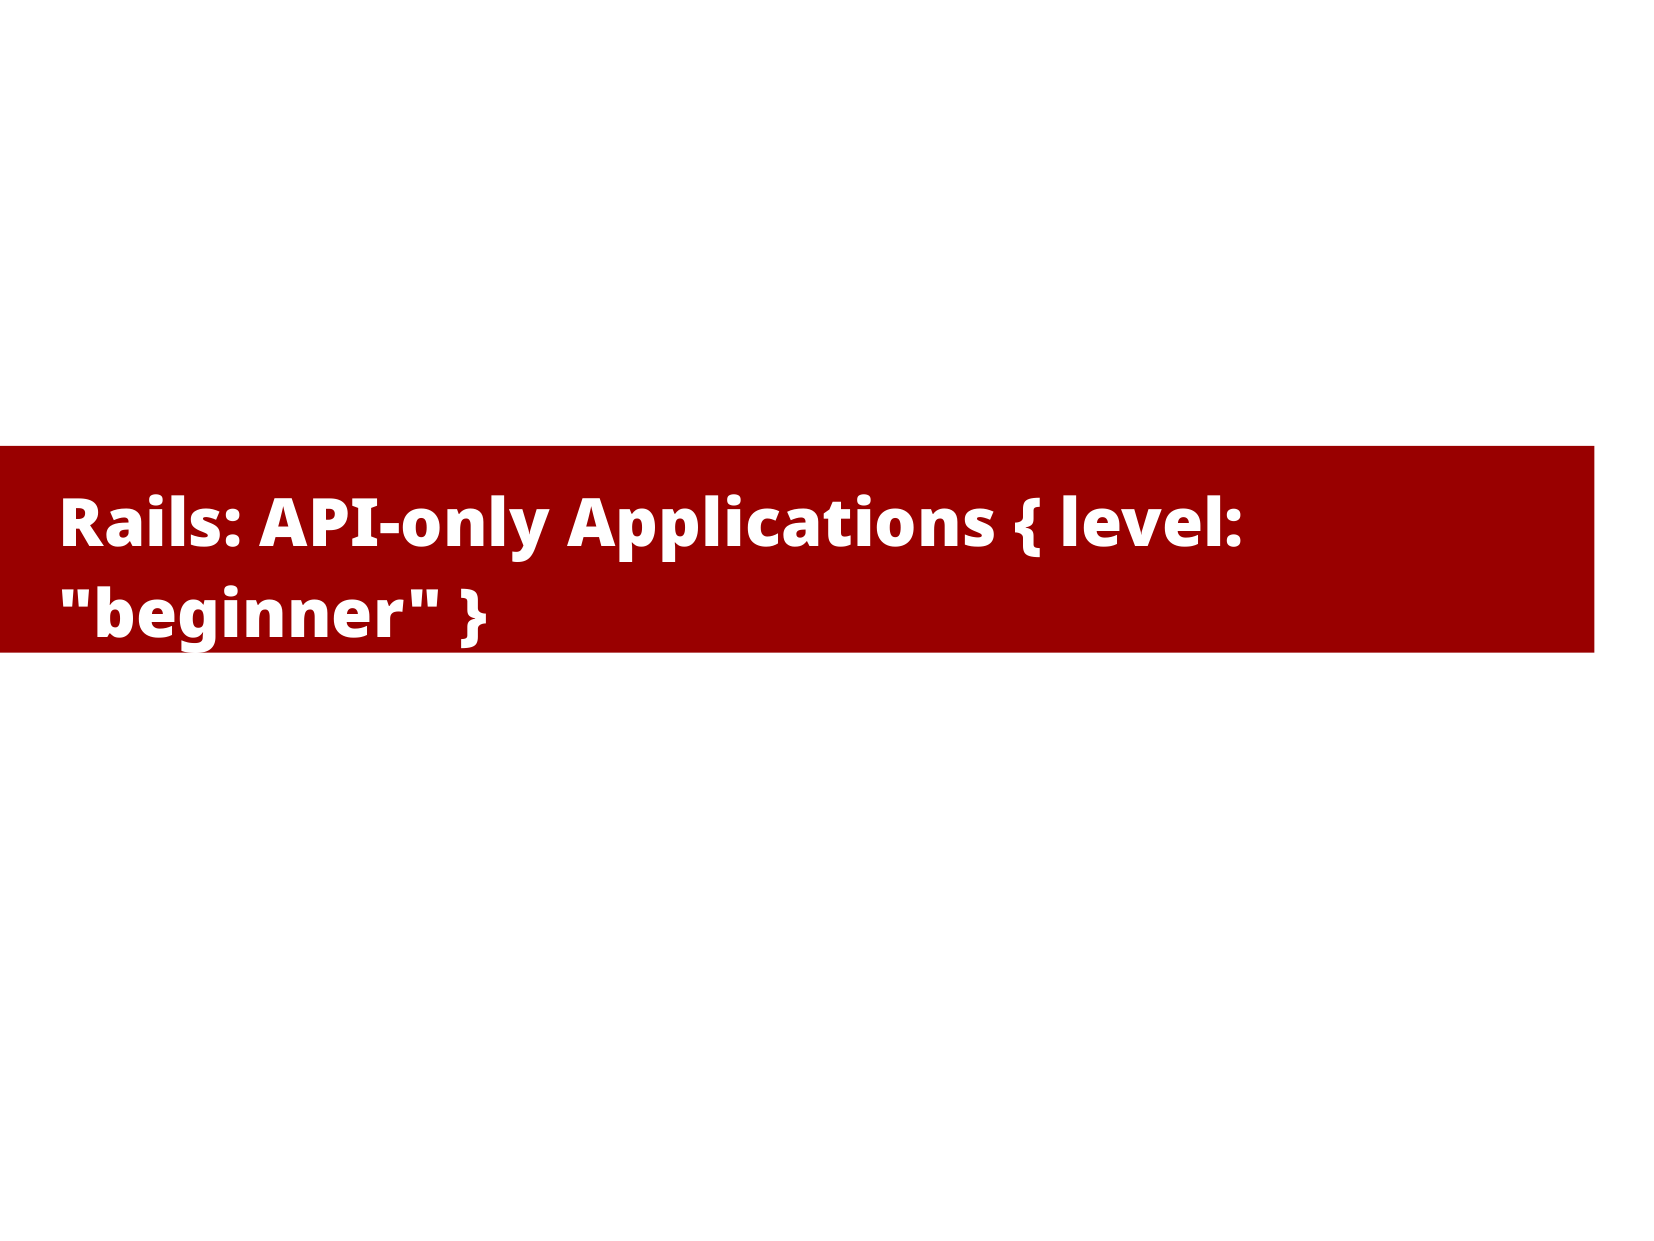

# Rails: API-only Applications { level: "beginner"­­ }